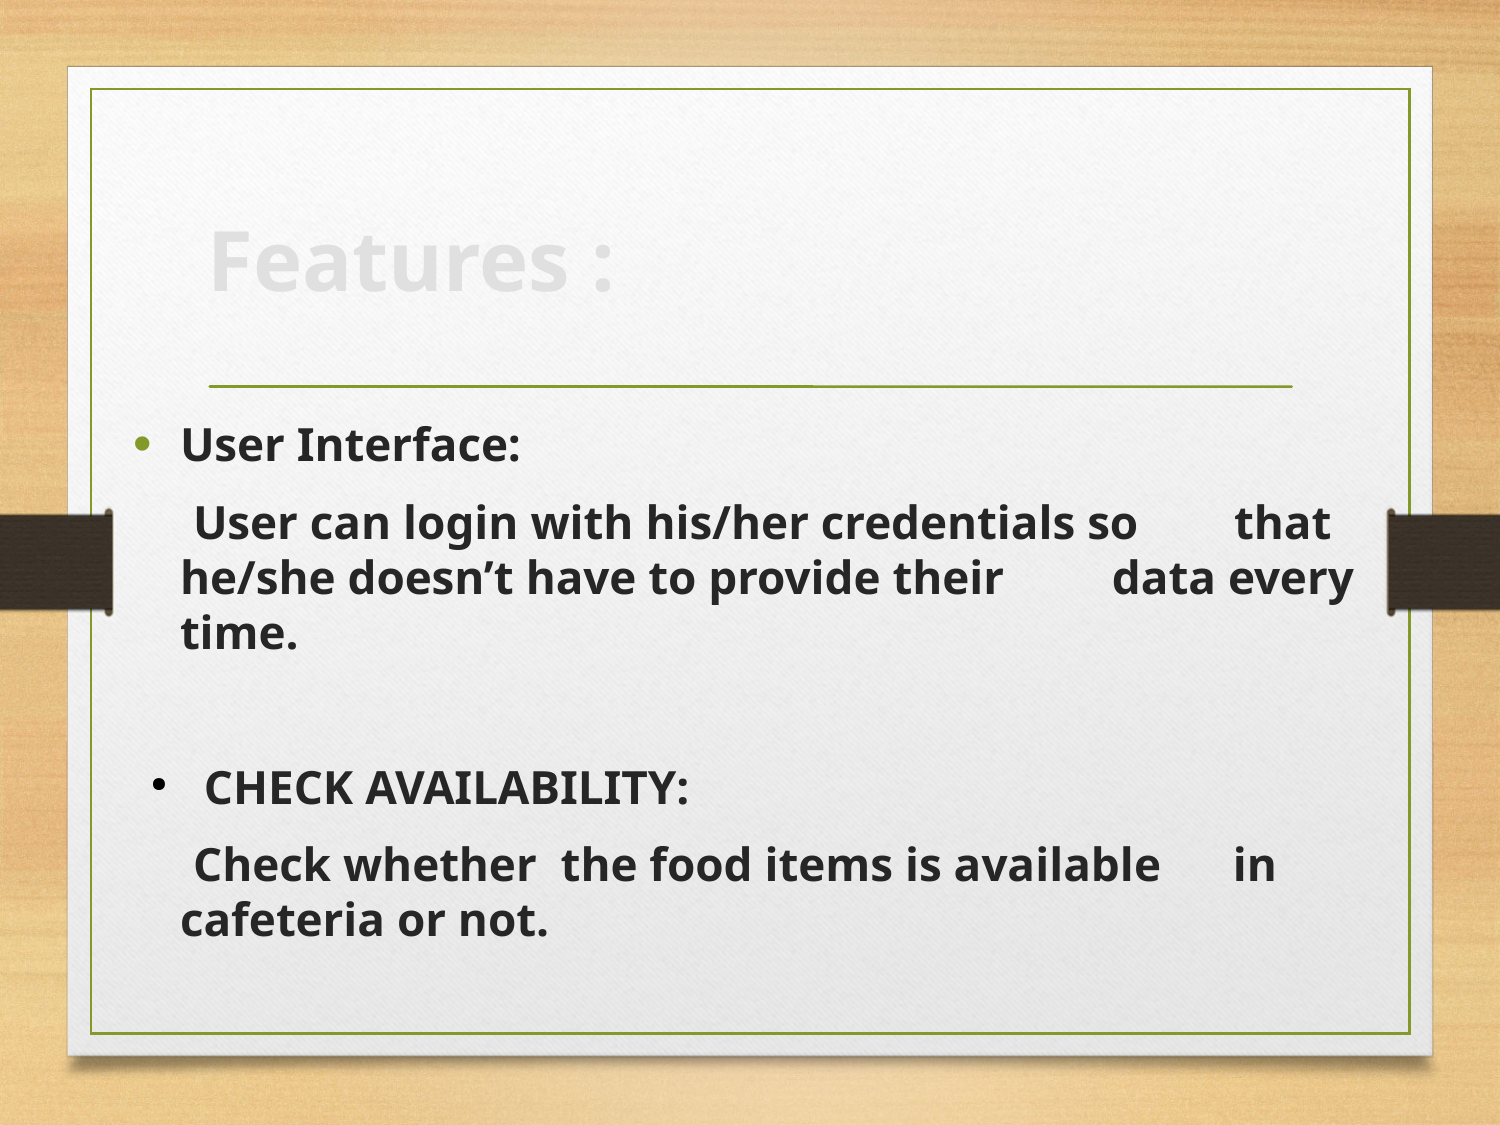

# Features :
User Interface:
 User can login with his/her credentials so that he/she doesn’t have to provide their data every time.
CHECK AVAILABILITY:
 Check whether the food items is available in cafeteria or not.